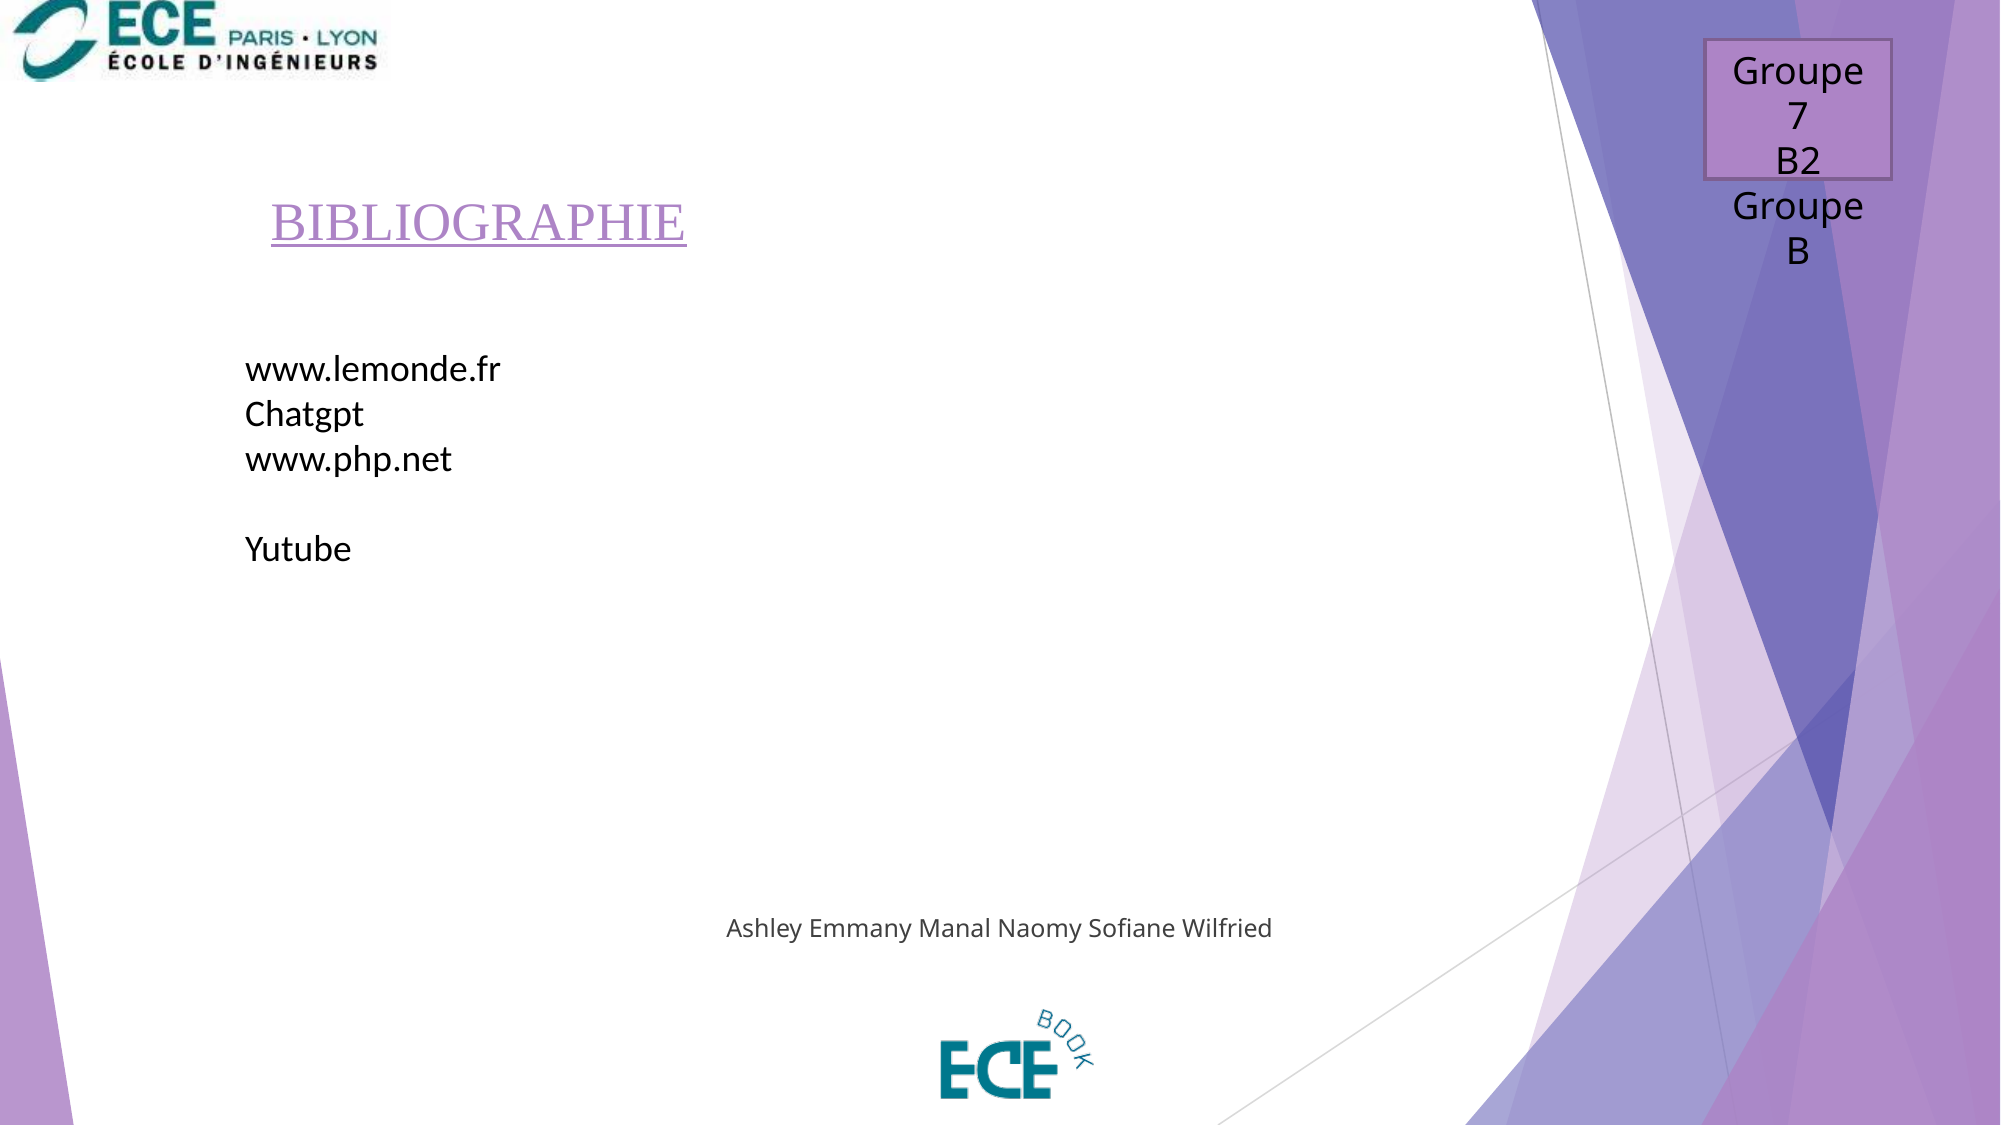

Groupe 7
B2 Groupe B
# BIBLIOGRAPHIE
www.lemonde.fr
Chatgpt
www.php.net
Yutube
Ashley Emmany Manal Naomy Sofiane Wilfried